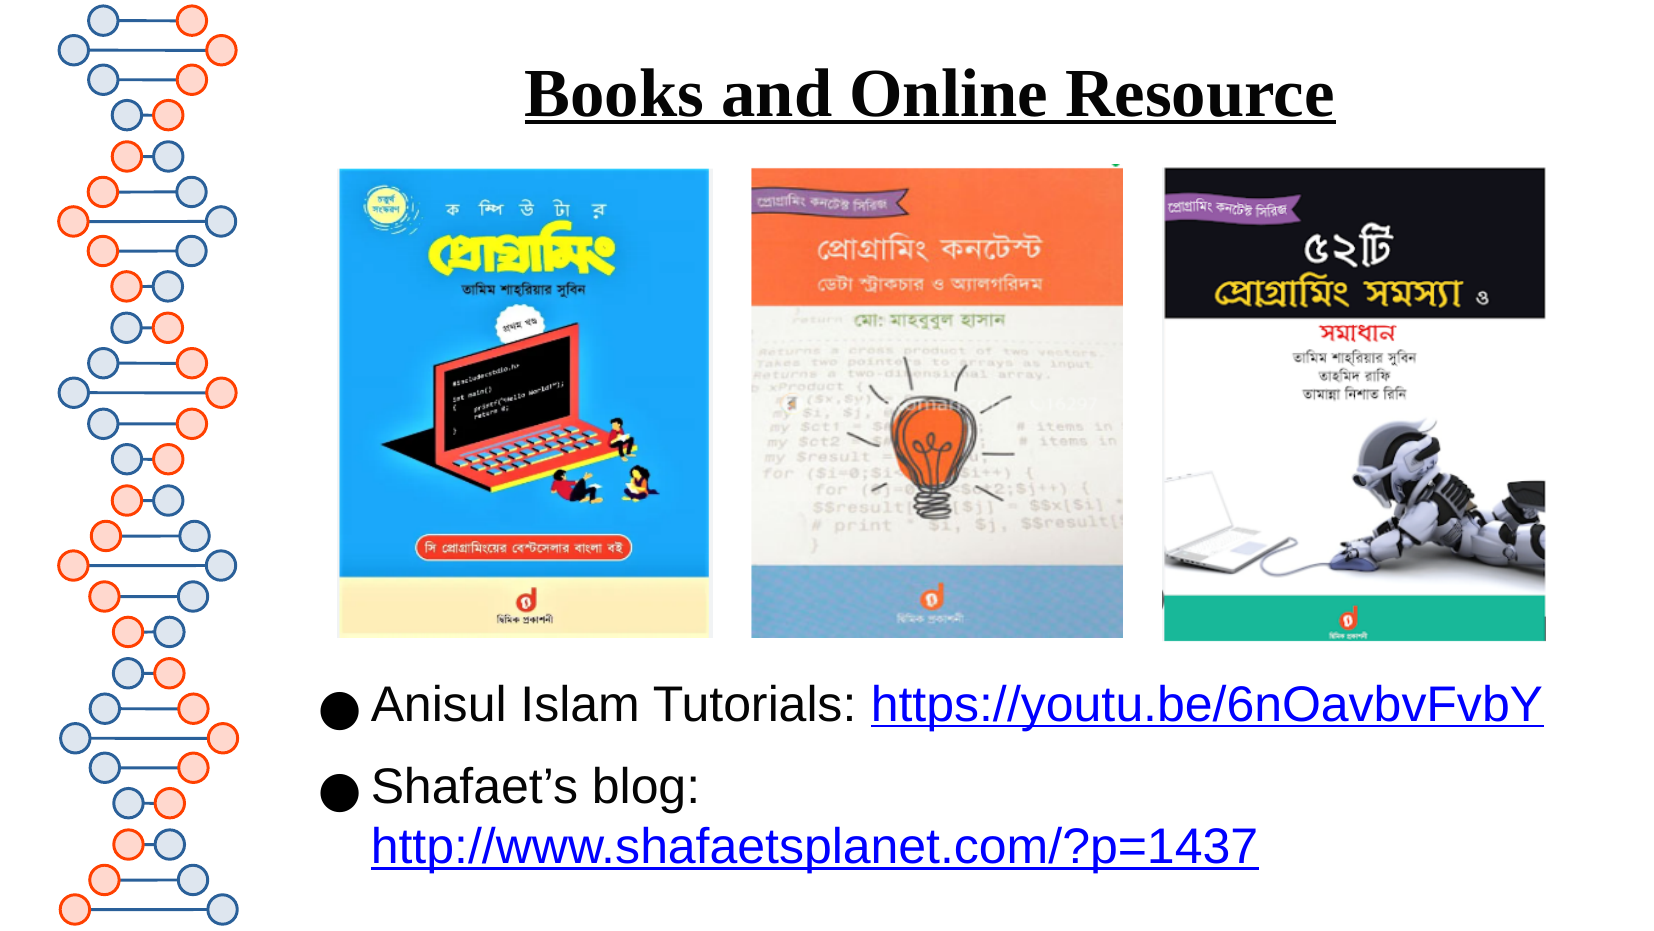

Books and Online Resource
Anisul Islam Tutorials: https://youtu.be/6nOavbvFvbY
Shafaet’s blog: http://www.shafaetsplanet.com/?p=1437